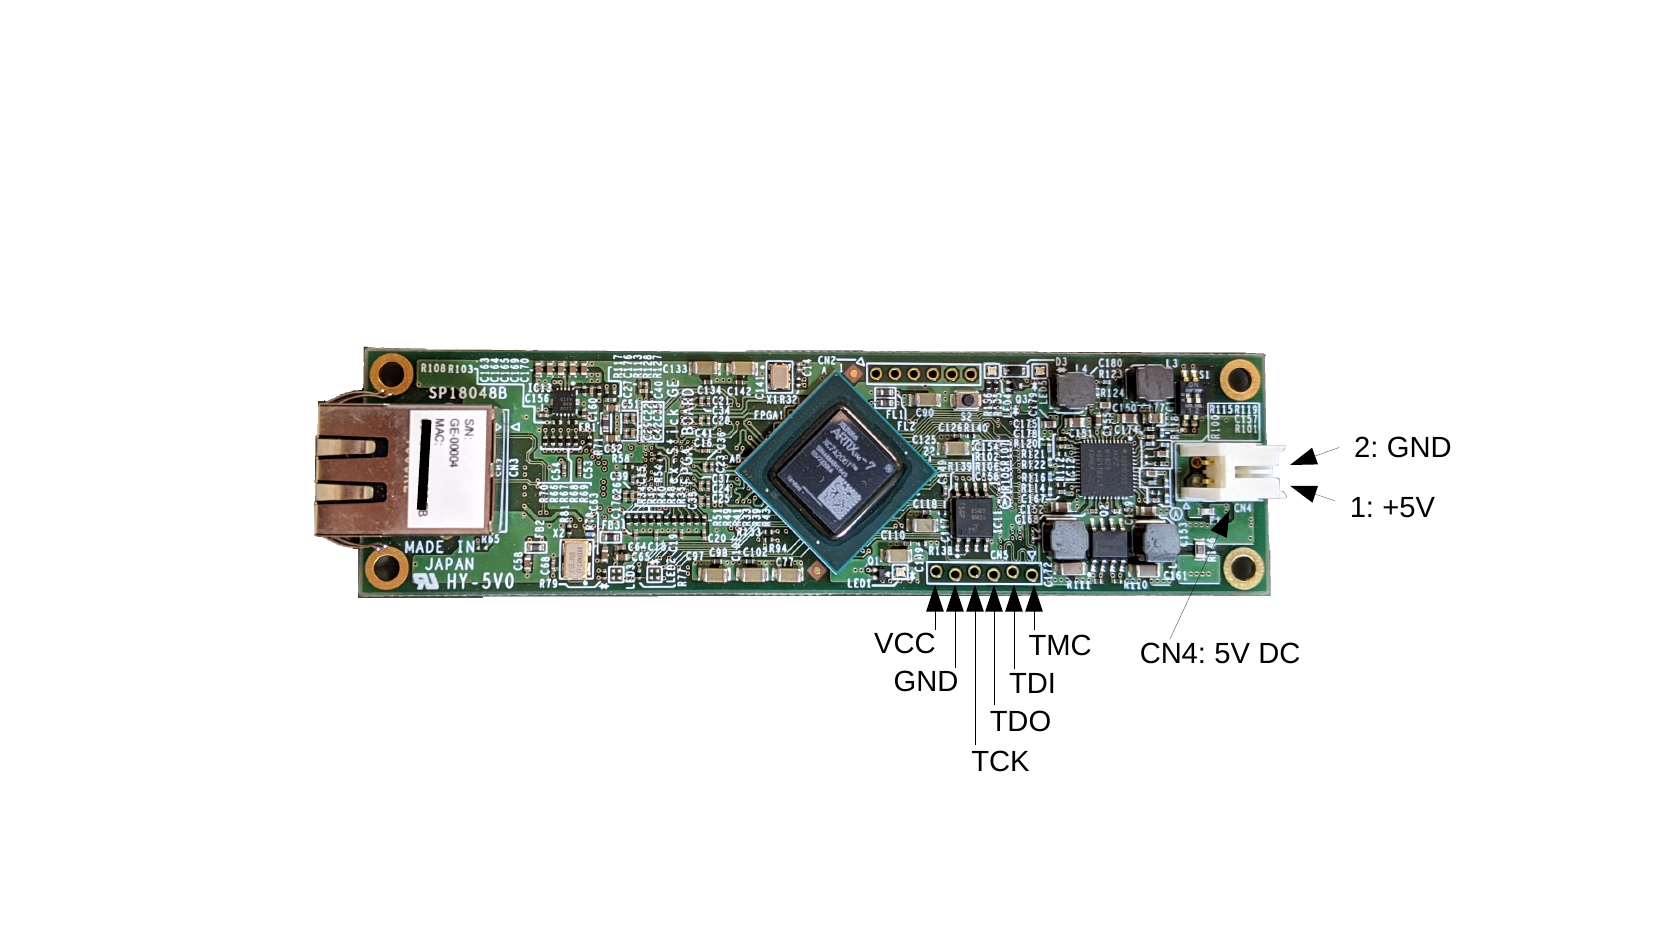

2: GND
1: +5V
VCC
TMC
CN4: 5V DC
GND
TDI
TDO
TCK